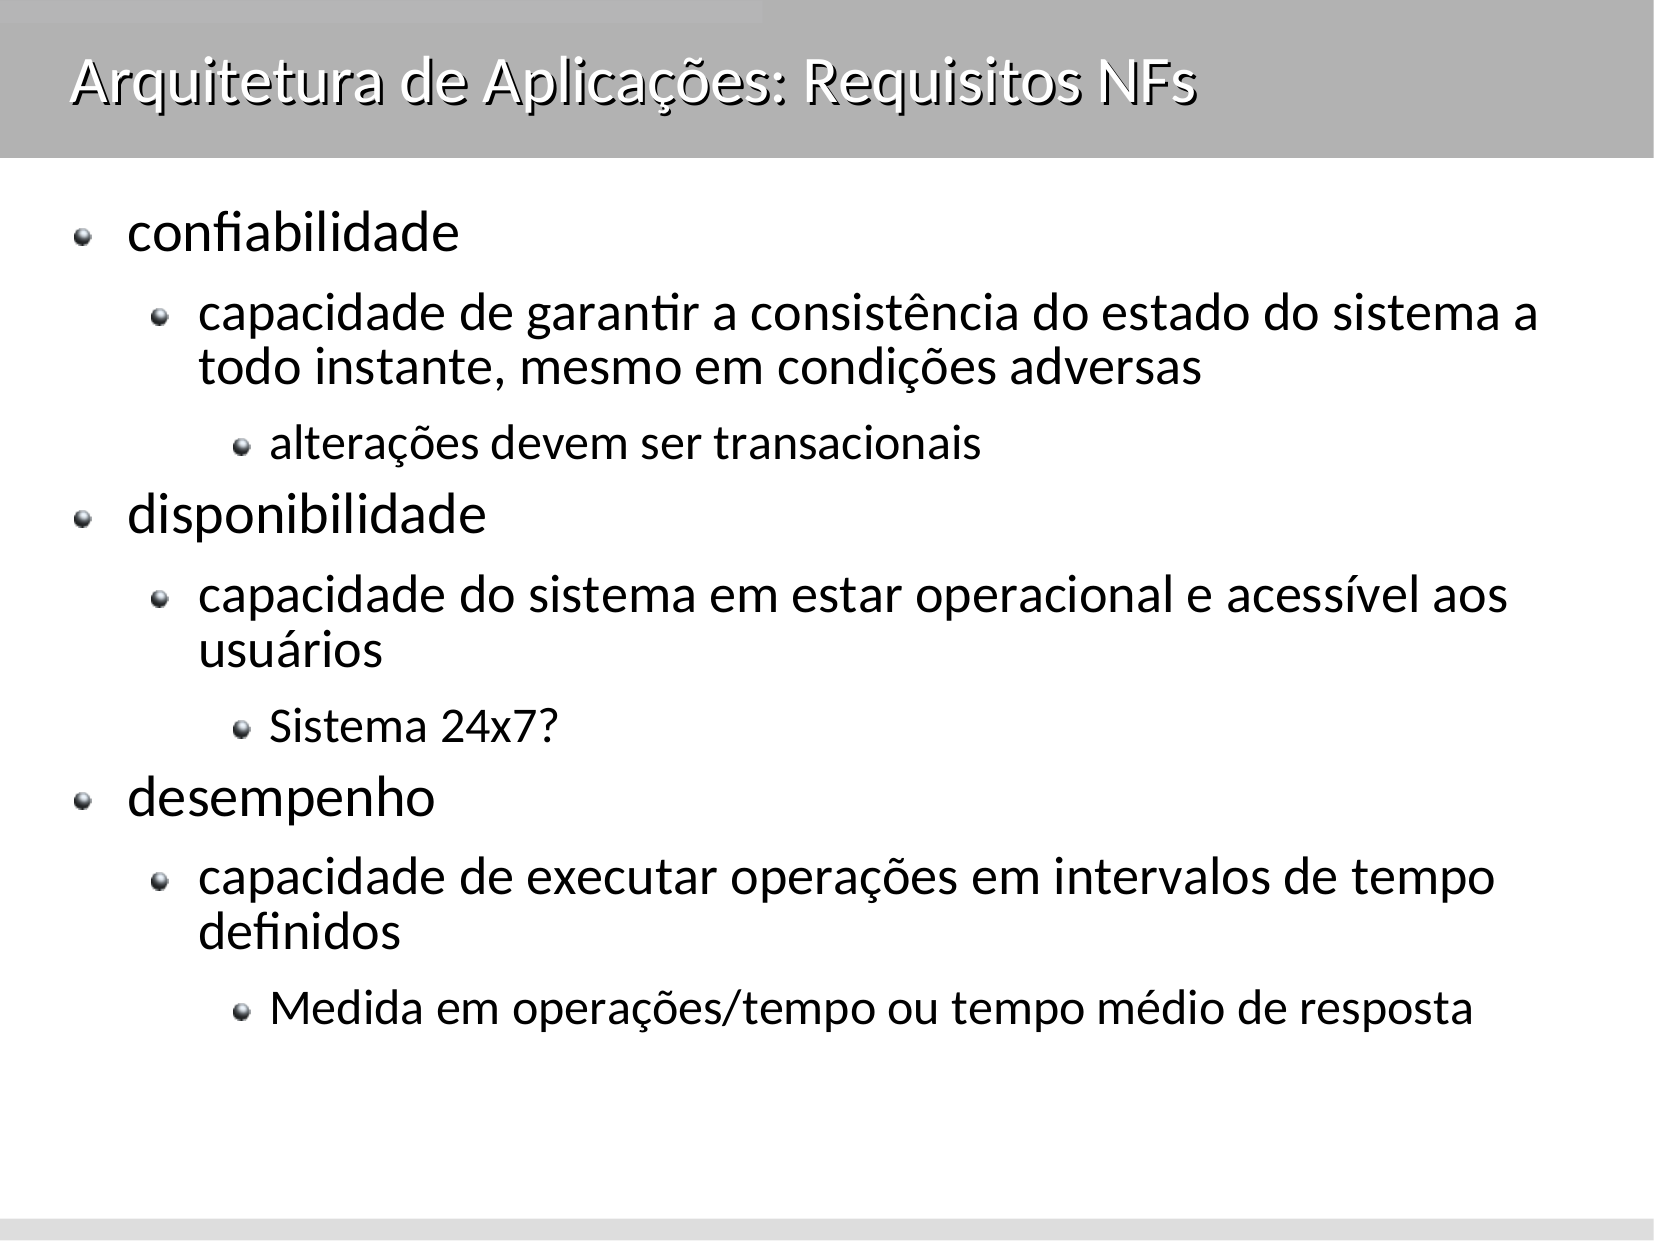

# Arquitetura de Aplicações: Requisitos NFs
confiabilidade
capacidade de garantir a consistência do estado do sistema a todo instante, mesmo em condições adversas
alterações devem ser transacionais
disponibilidade
capacidade do sistema em estar operacional e acessível aos usuários
Sistema 24x7?
desempenho
capacidade de executar operações em intervalos de tempo definidos
Medida em operações/tempo ou tempo médio de resposta